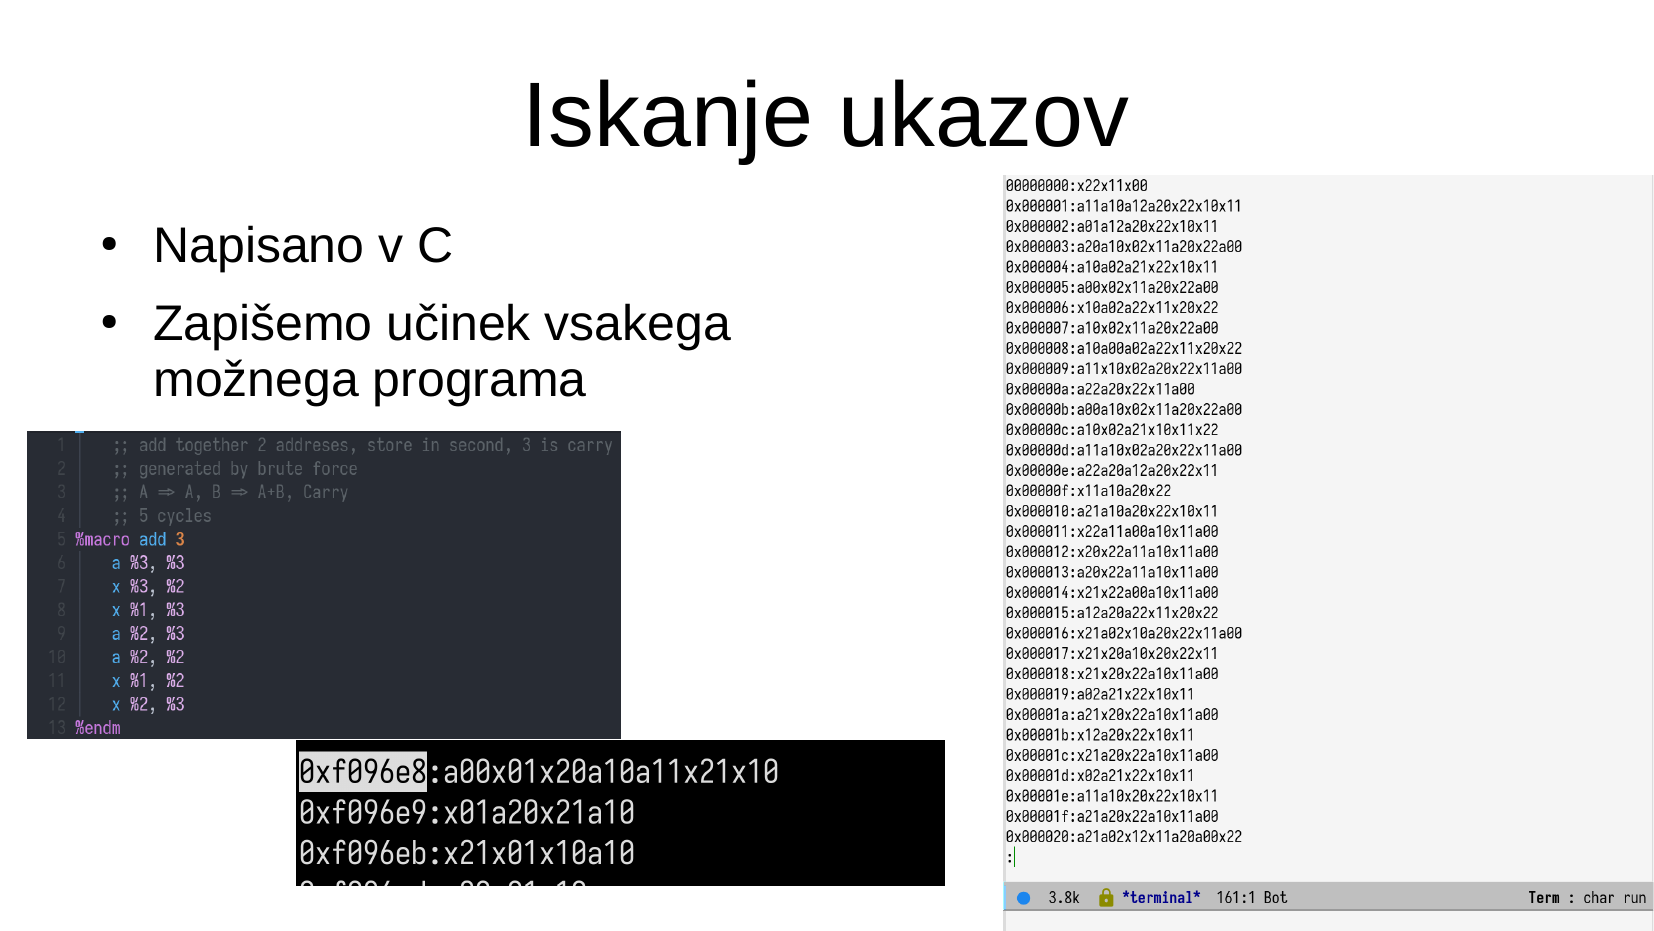

# Iskanje ukazov
Napisano v C
Zapišemo učinek vsakega
možnega programa